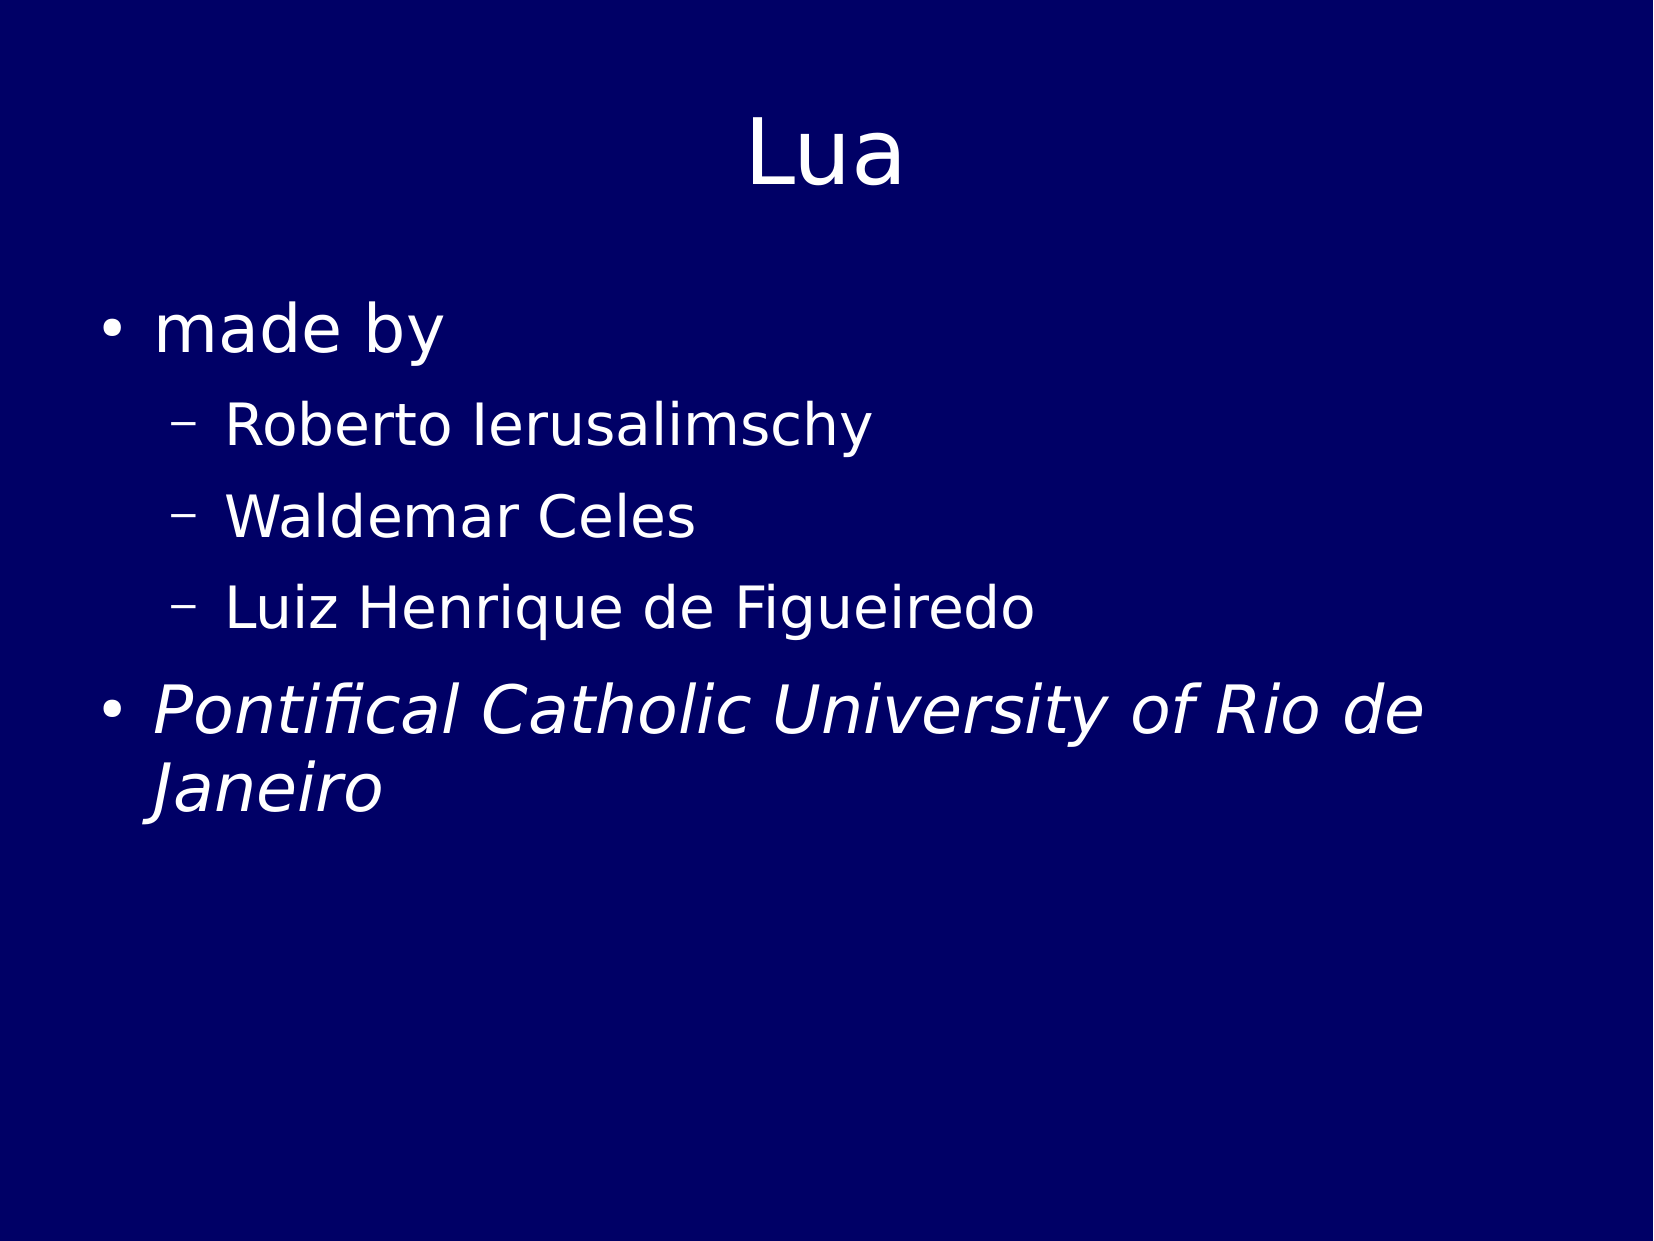

# Lua
made by
Roberto Ierusalimschy
Waldemar Celes
Luiz Henrique de Figueiredo
Pontifical Catholic University of Rio de Janeiro